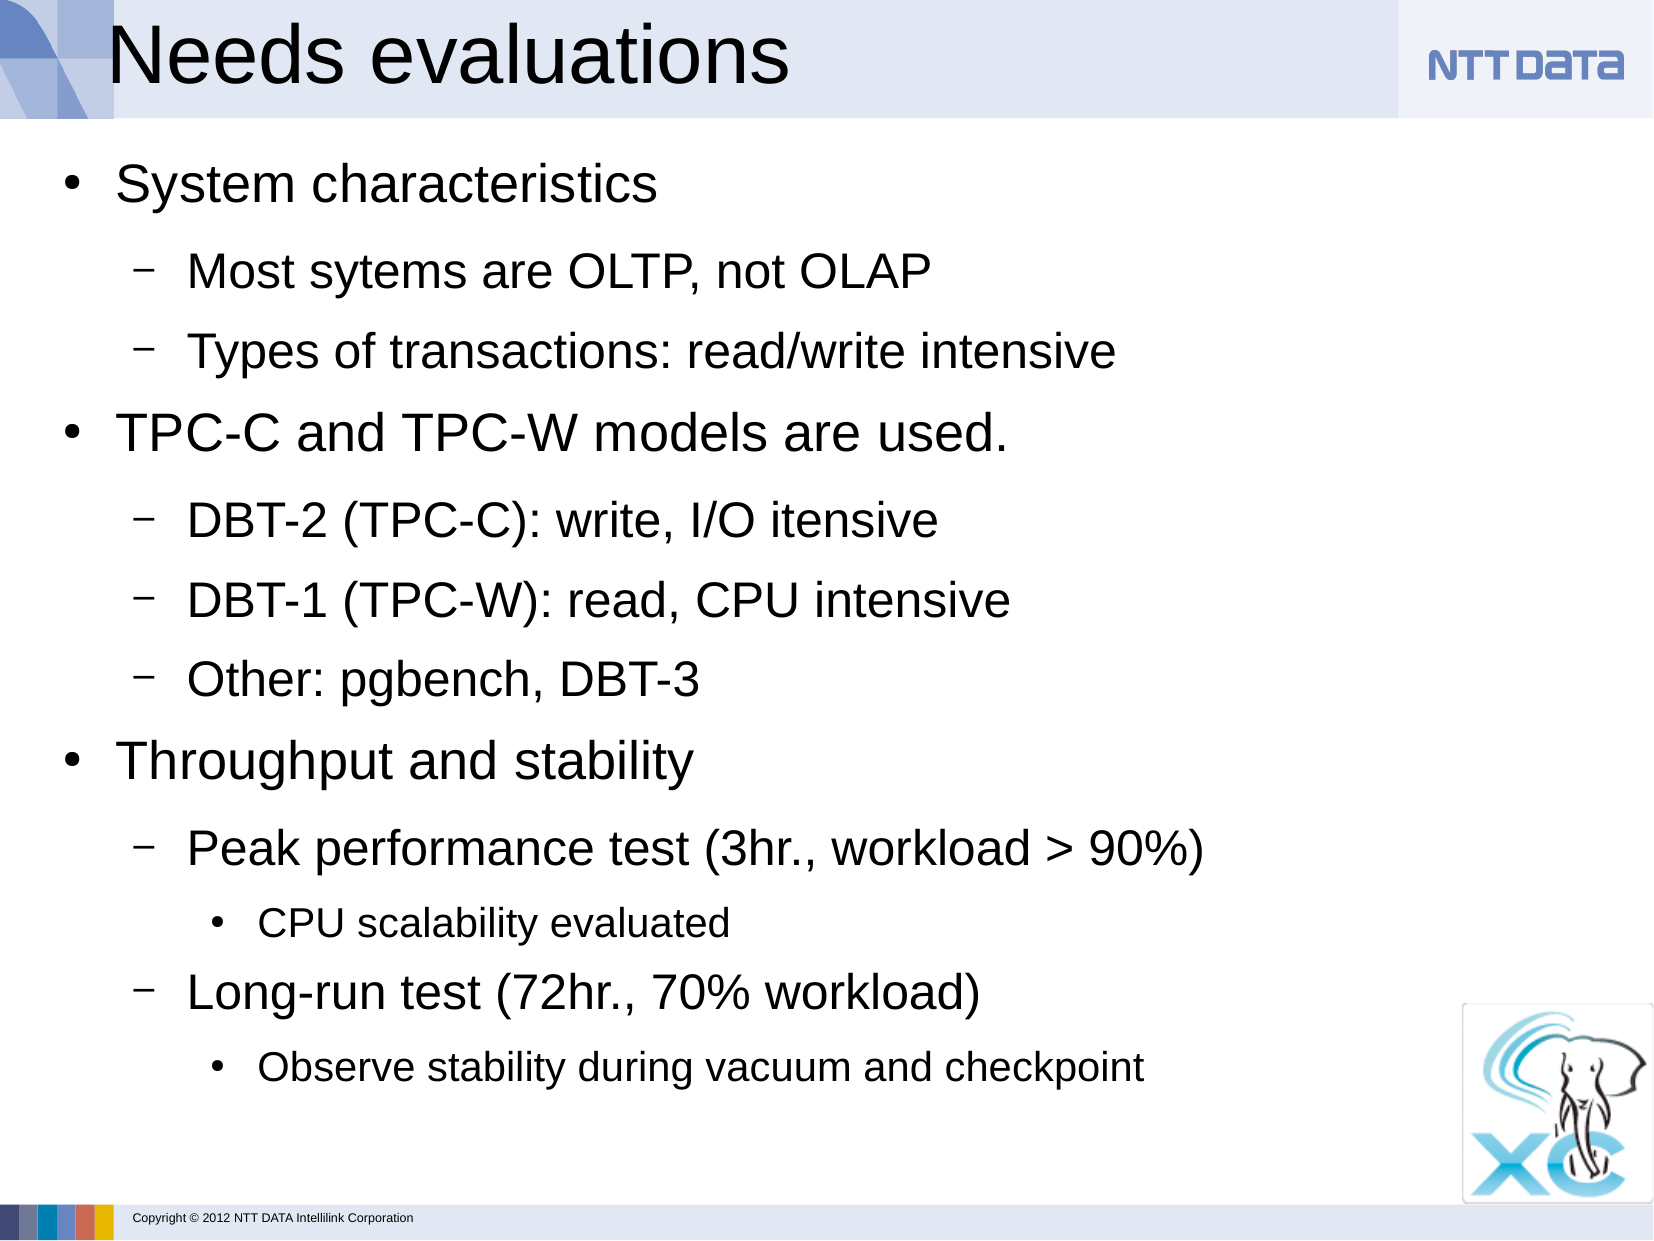

# Needs evaluations
System characteristics
Most sytems are OLTP, not OLAP
Types of transactions: read/write intensive
TPC-C and TPC-W models are used.
DBT-2 (TPC-C): write, I/O itensive
DBT-1 (TPC-W): read, CPU intensive
Other: pgbench, DBT-3
Throughput and stability
Peak performance test (3hr., workload > 90%)
CPU scalability evaluated
Long-run test (72hr., 70% workload)
Observe stability during vacuum and checkpoint